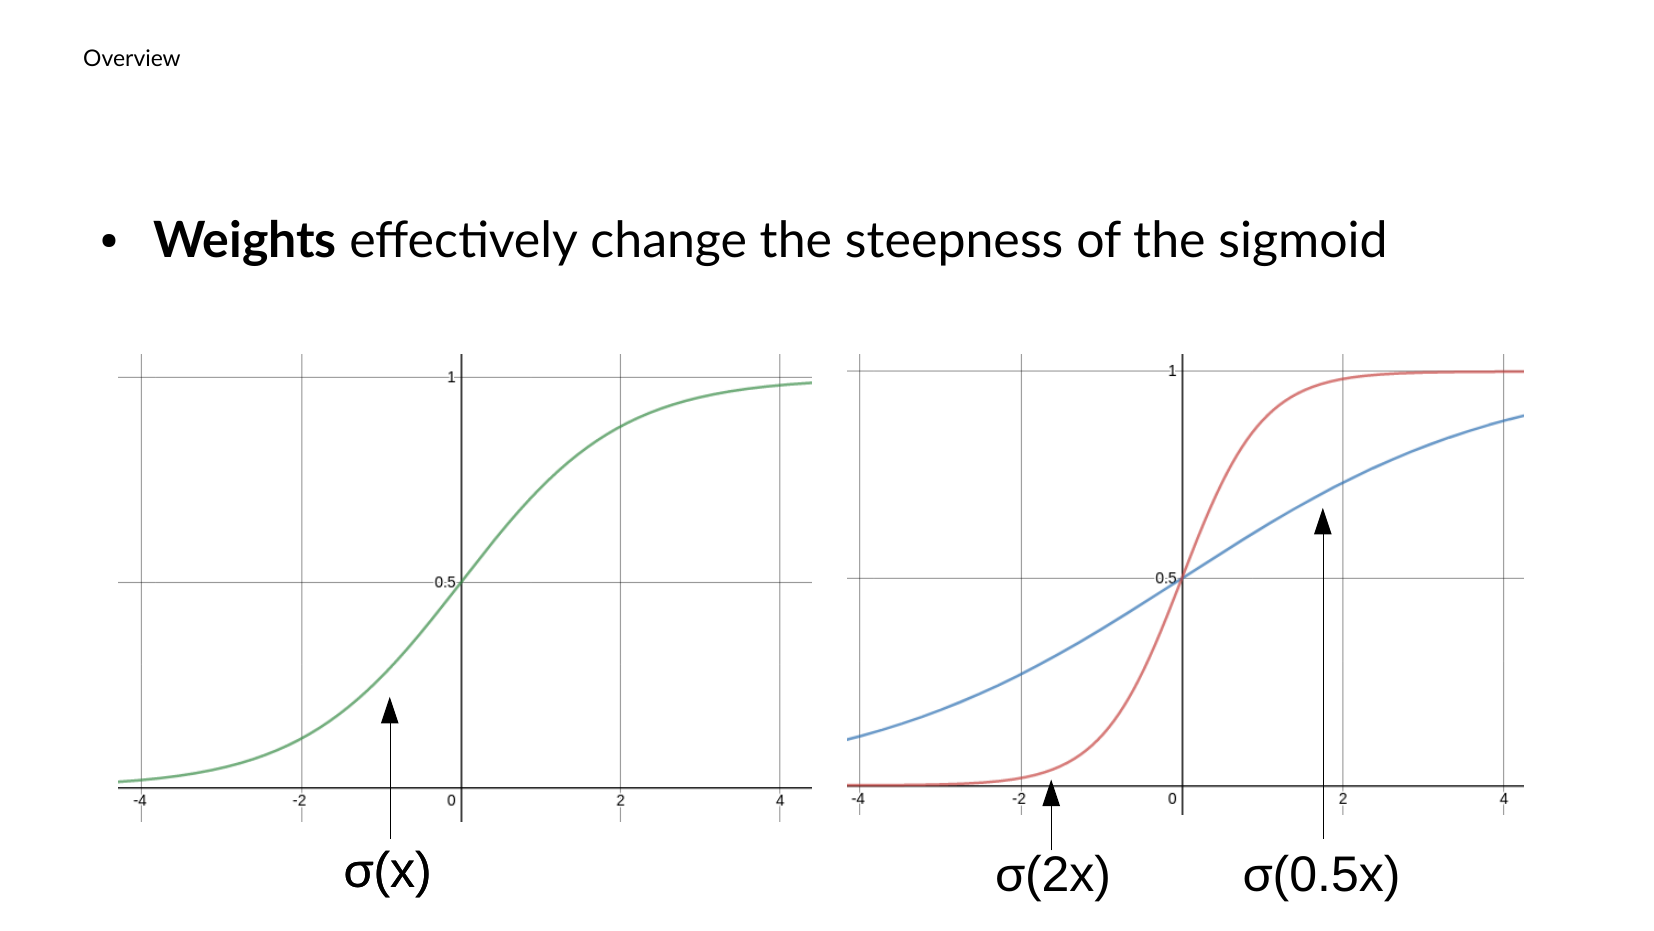

# Overview
Weights effectively change the steepness of the sigmoid
σ(x)
σ(x)
σ(2x)
σ(0.5x)